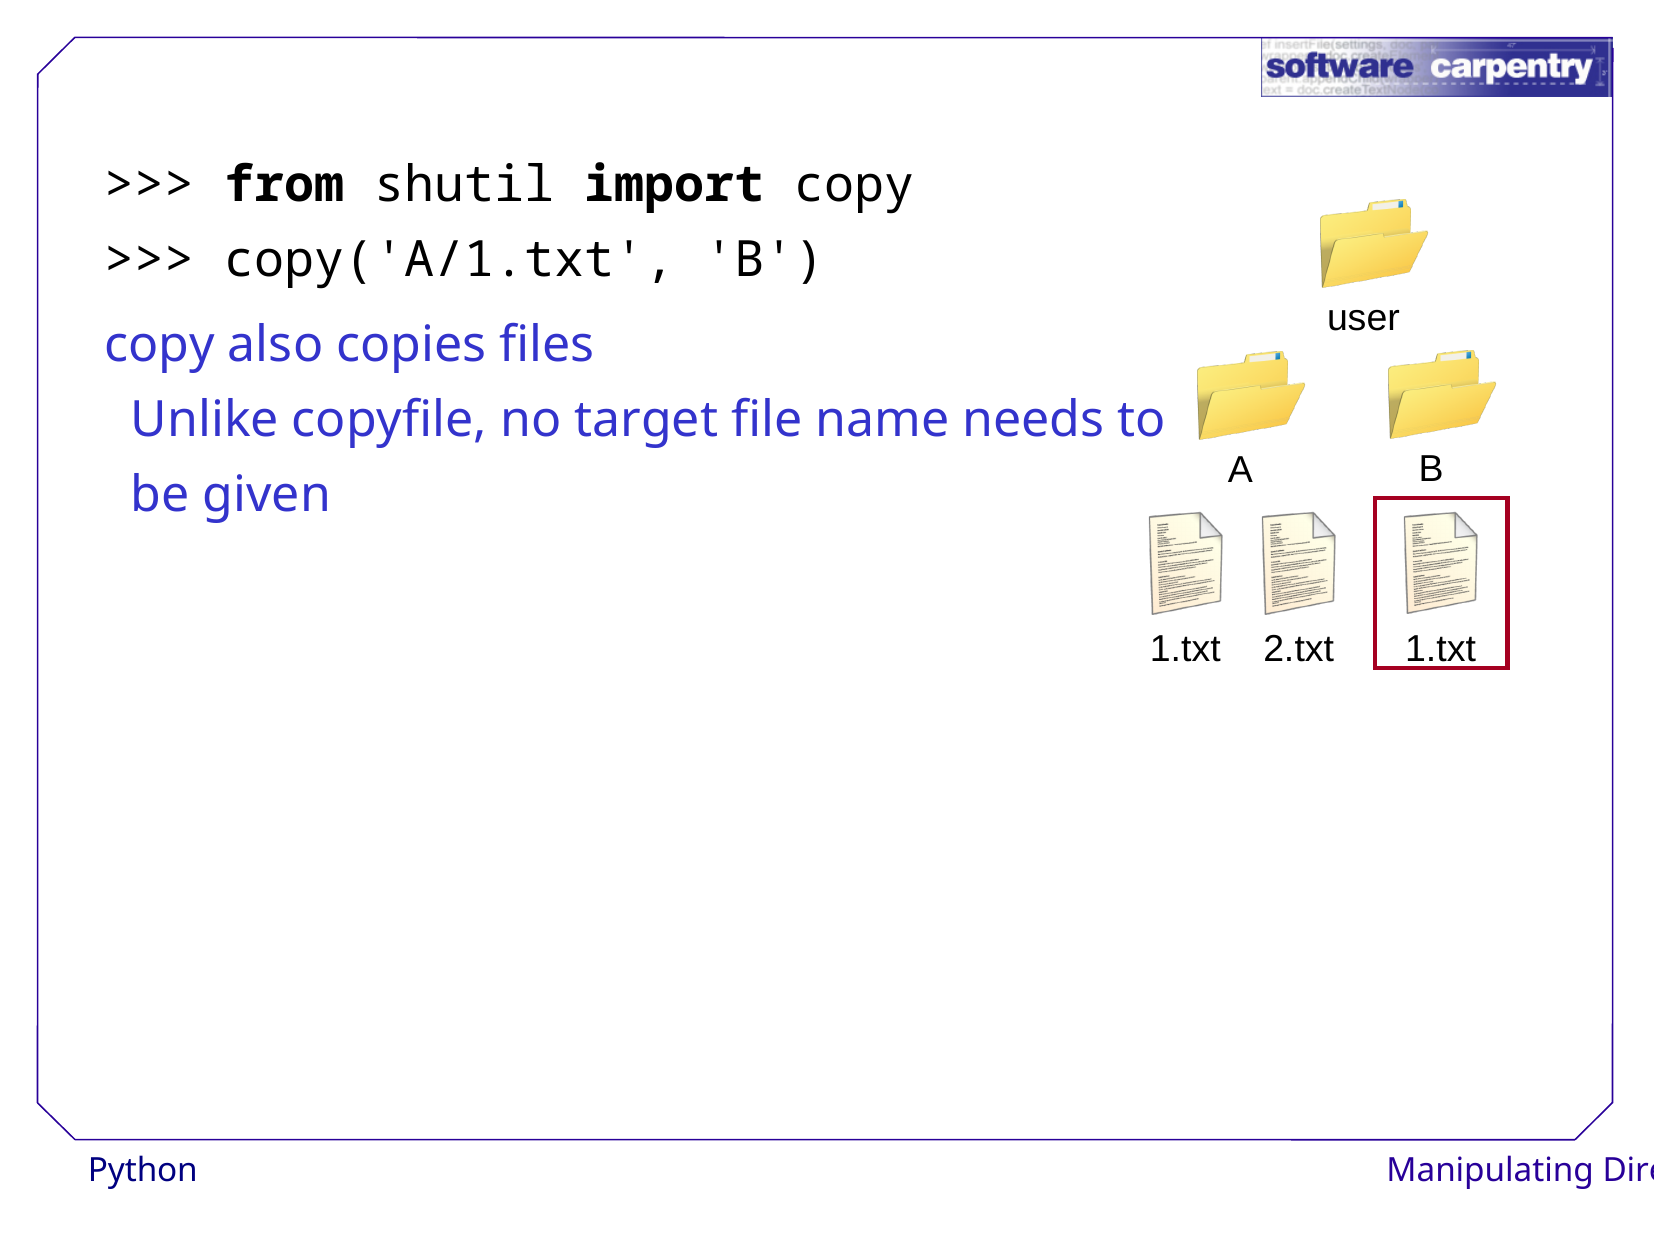

>>> from shutil import copy
>>> copy('A/1.txt', 'B')
user
copy also copies files
 Unlike copyfile, no target file name needs to
 be given
B
A
1.txt
1.txt
2.txt